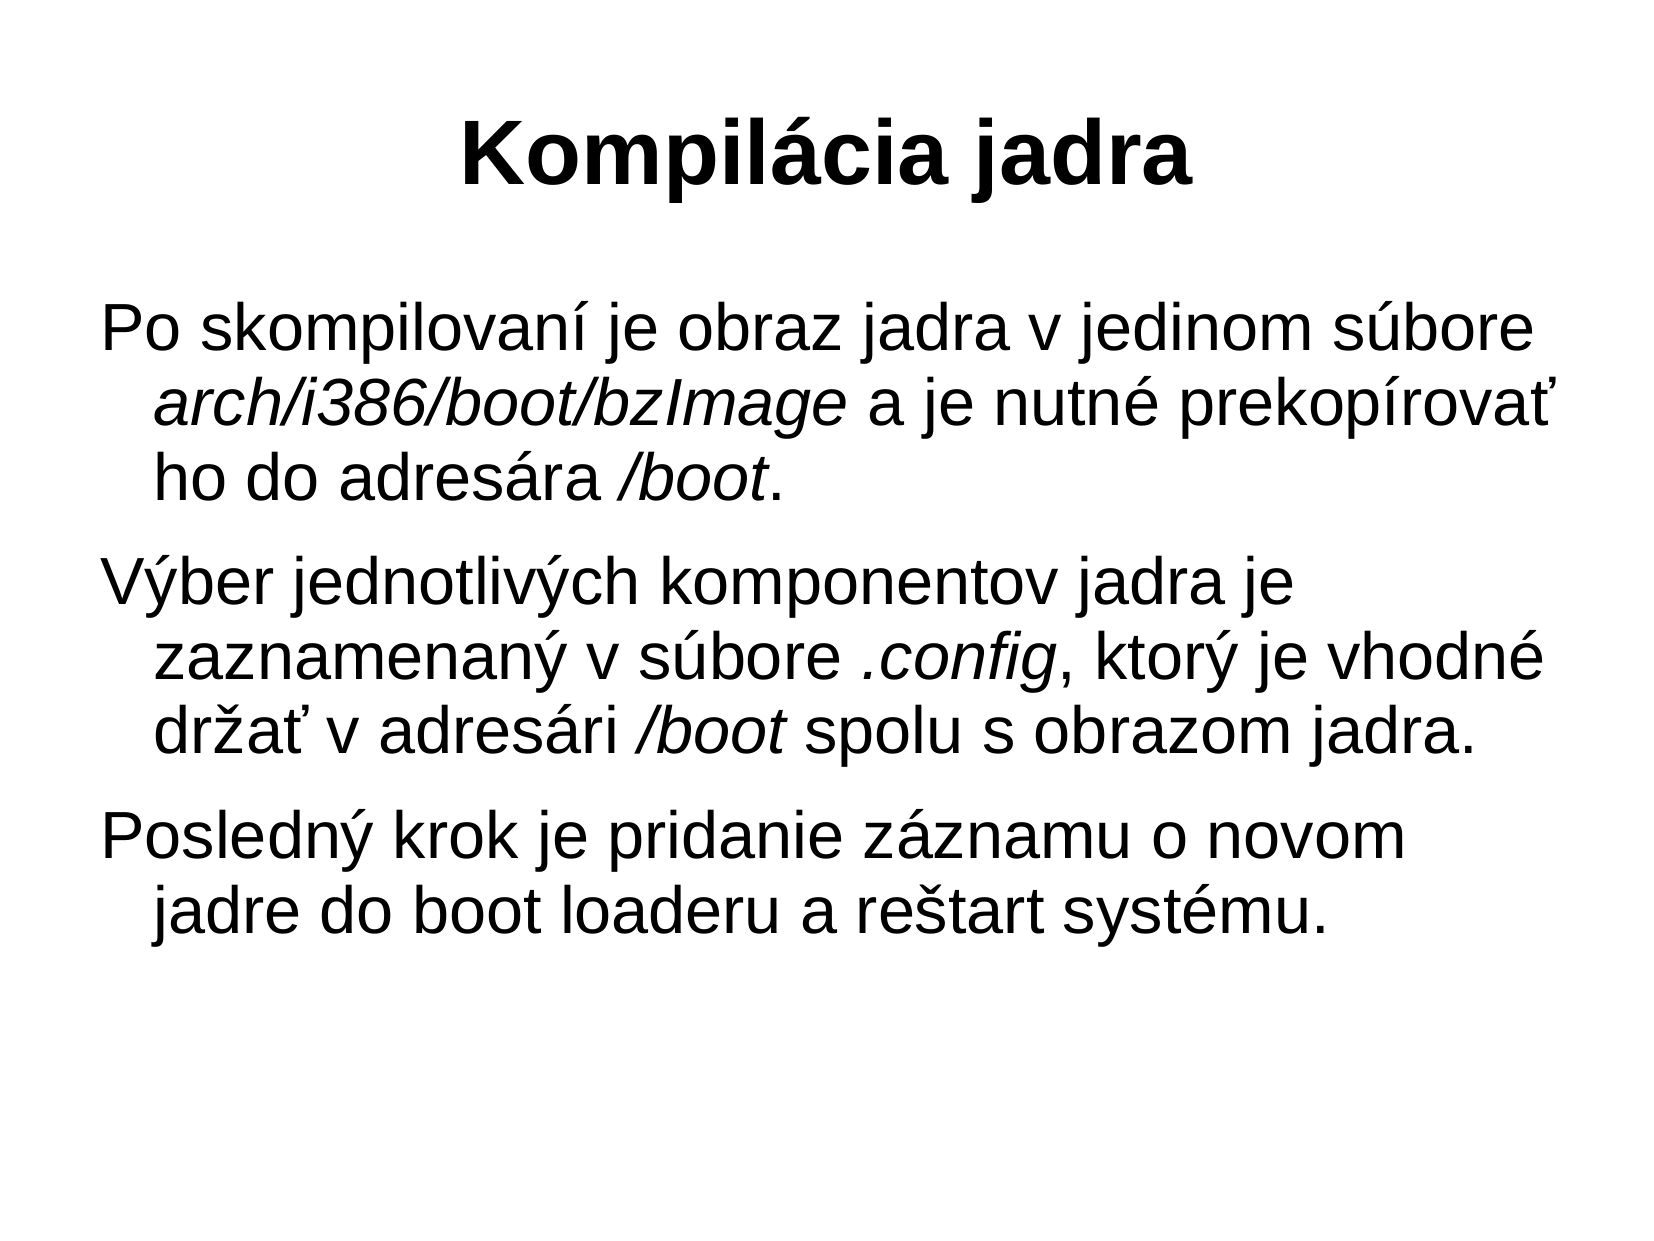

# Kompilácia jadra
Po skompilovaní je obraz jadra v jedinom súbore arch/i386/boot/bzImage a je nutné prekopírovať ho do adresára /boot.
Výber jednotlivých komponentov jadra je zaznamenaný v súbore .config, ktorý je vhodné držať v adresári /boot spolu s obrazom jadra.
Posledný krok je pridanie záznamu o novom jadre do boot loaderu a reštart systému.